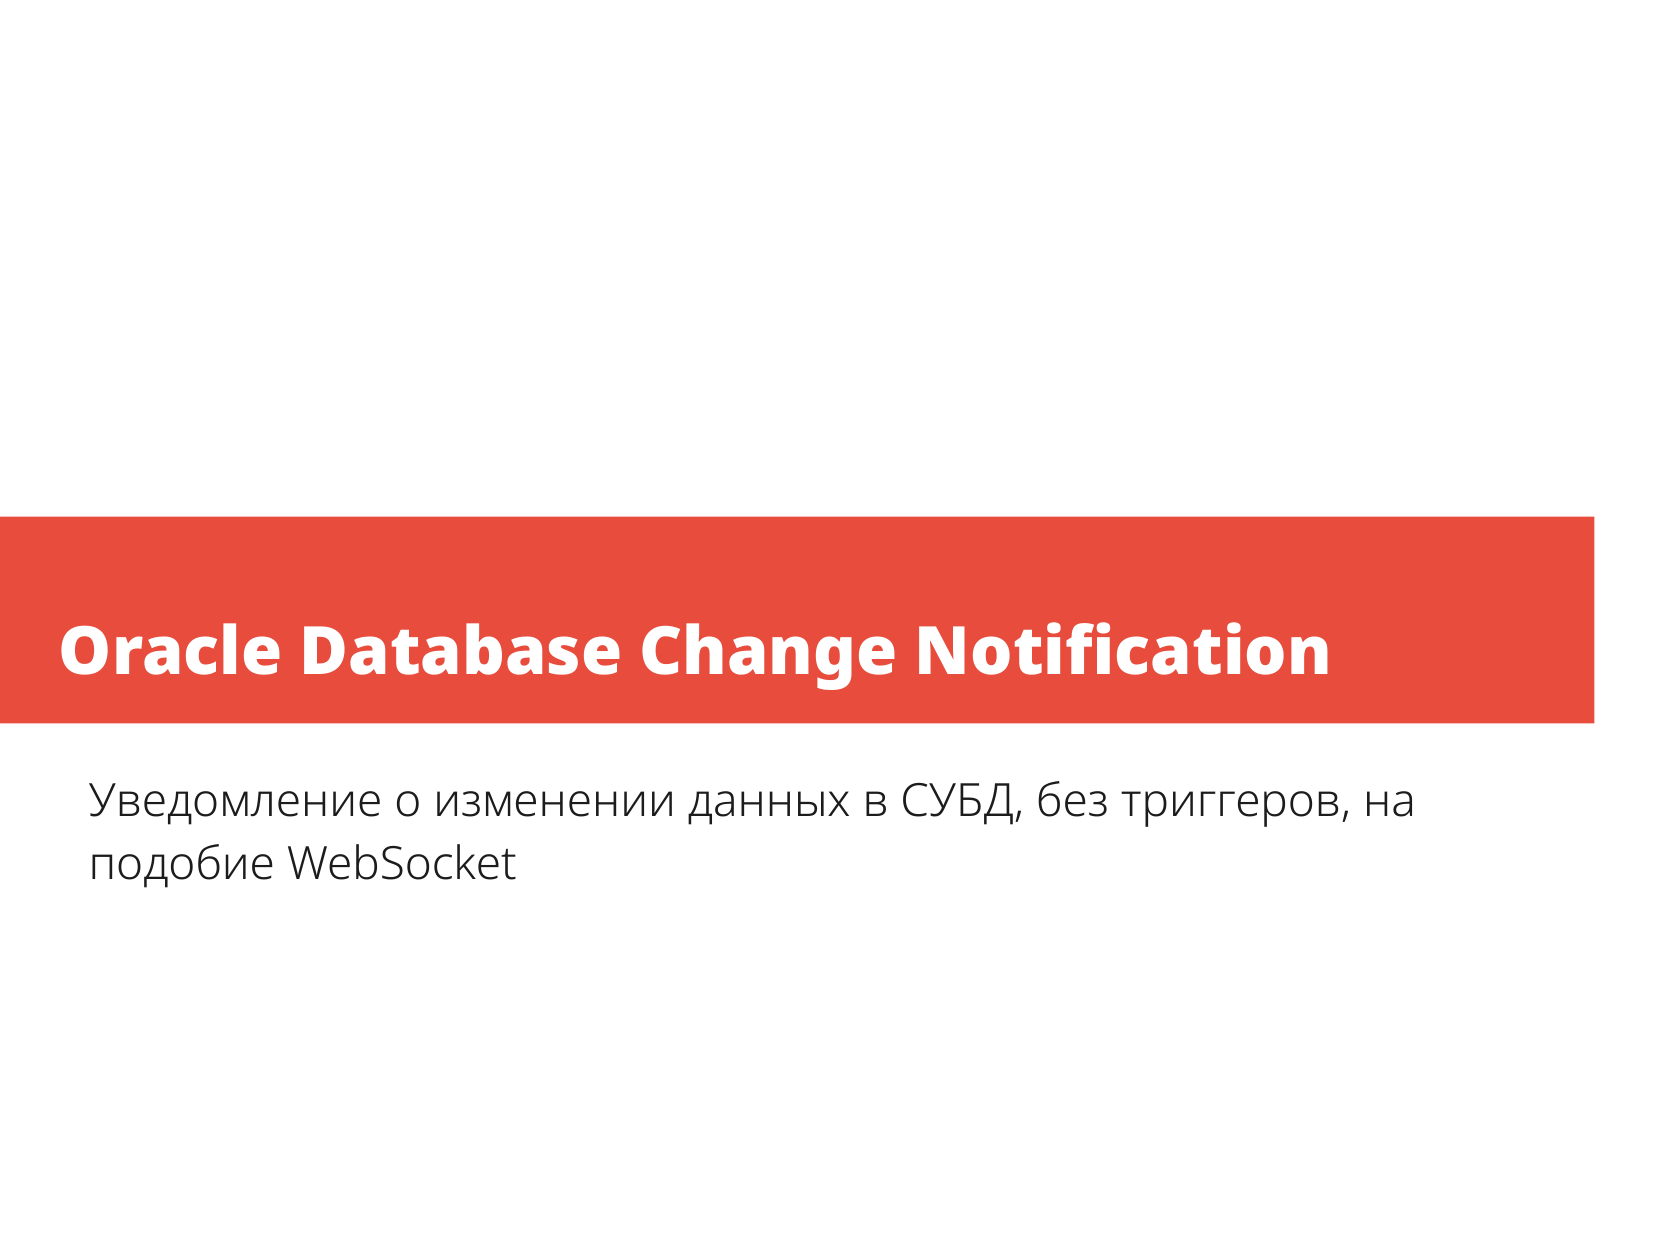

# Oracle Database Change Notification
Уведомление о изменении данных в СУБД, без триггеров, на подобие WebSocket